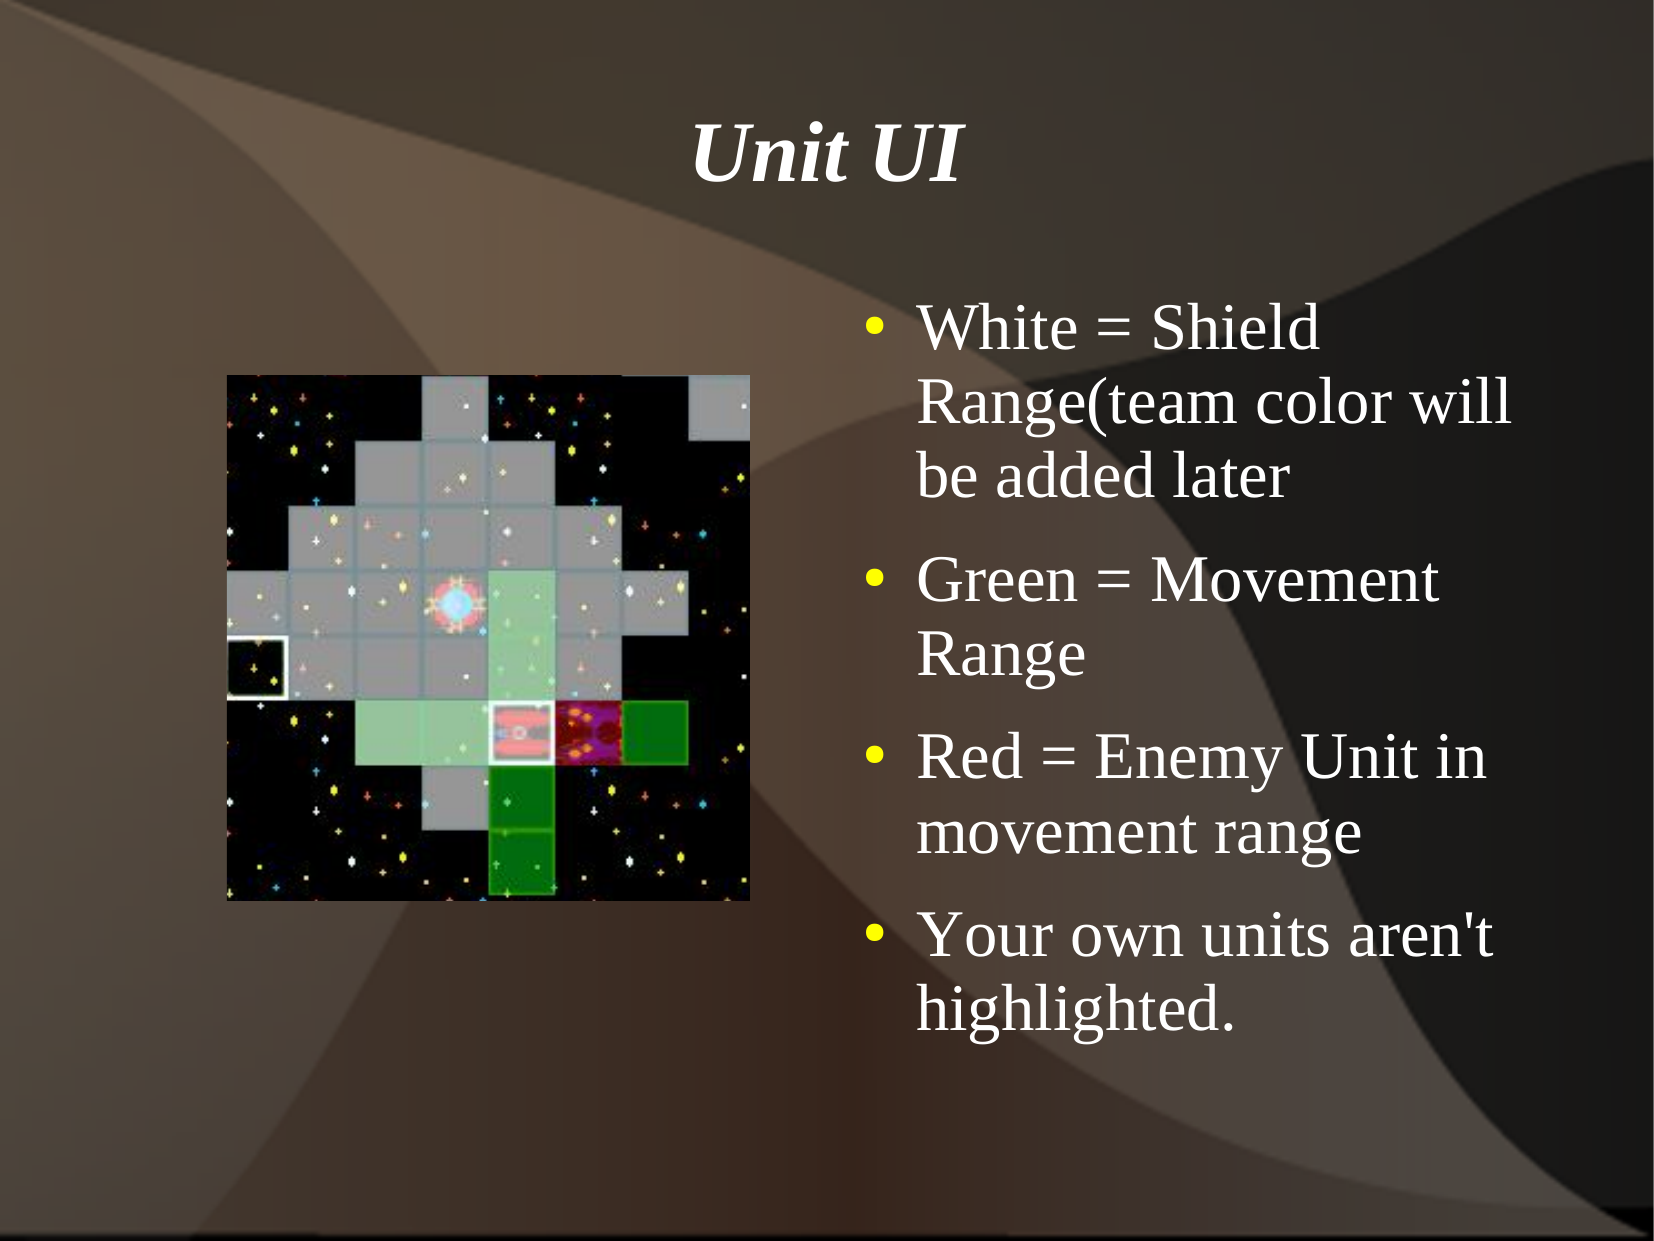

# Unit UI
White = Shield Range(team color will be added later
Green = Movement Range
Red = Enemy Unit in movement range
Your own units aren't highlighted.